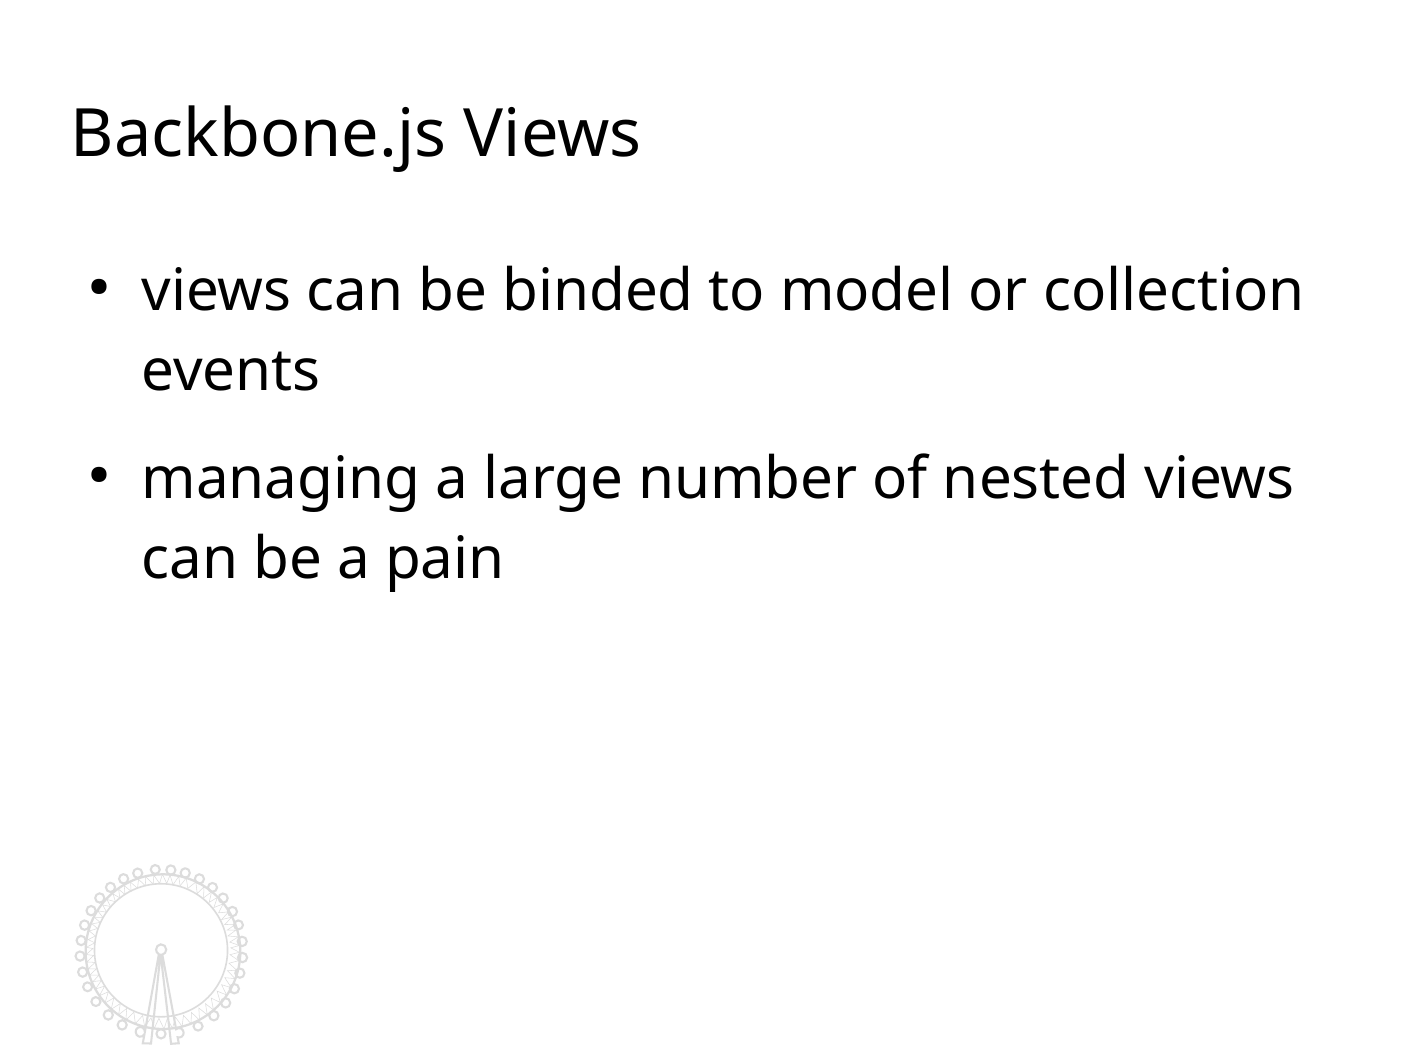

# Backbone.js Views
views can be binded to model or collection events
managing a large number of nested views can be a pain